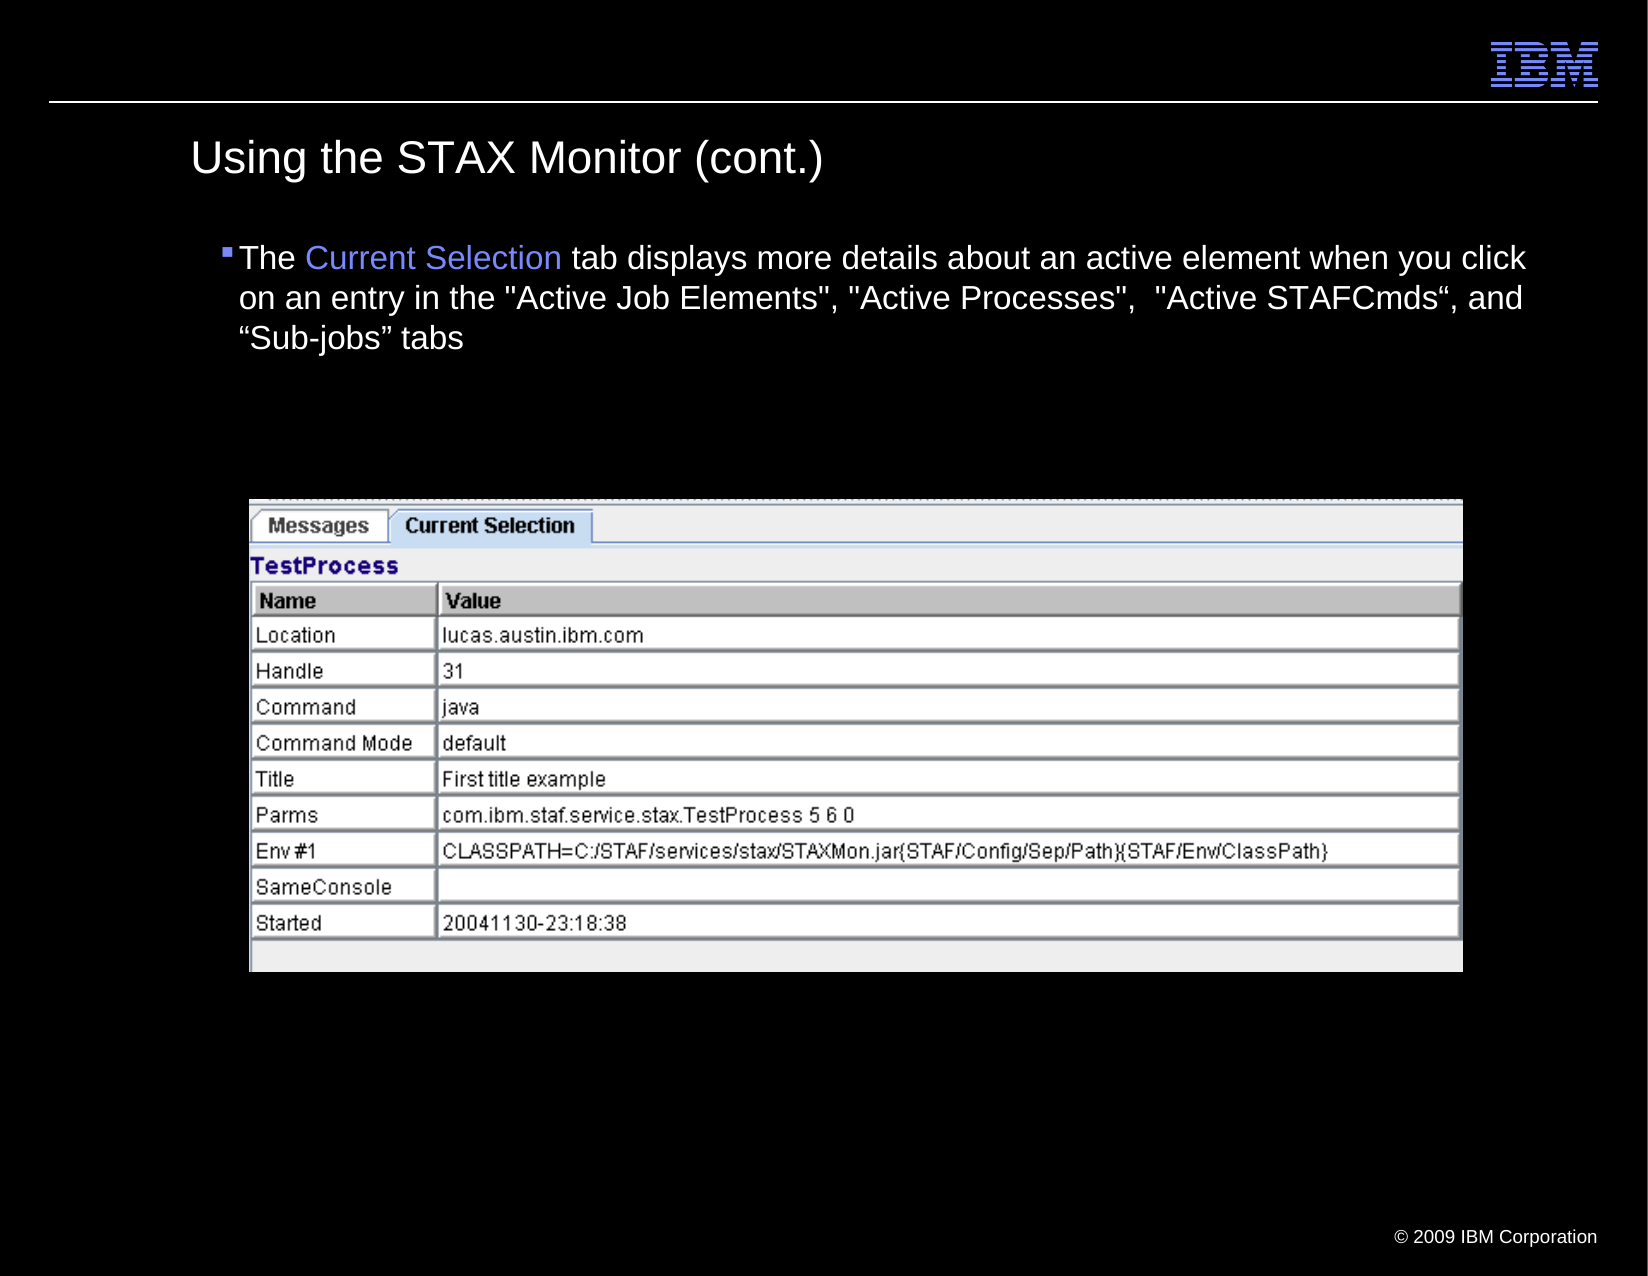

# Using the STAX Monitor (cont.)
The Current Selection tab displays more details about an active element when you click on an entry in the "Active Job Elements", "Active Processes", "Active STAFCmds“, and “Sub-jobs” tabs